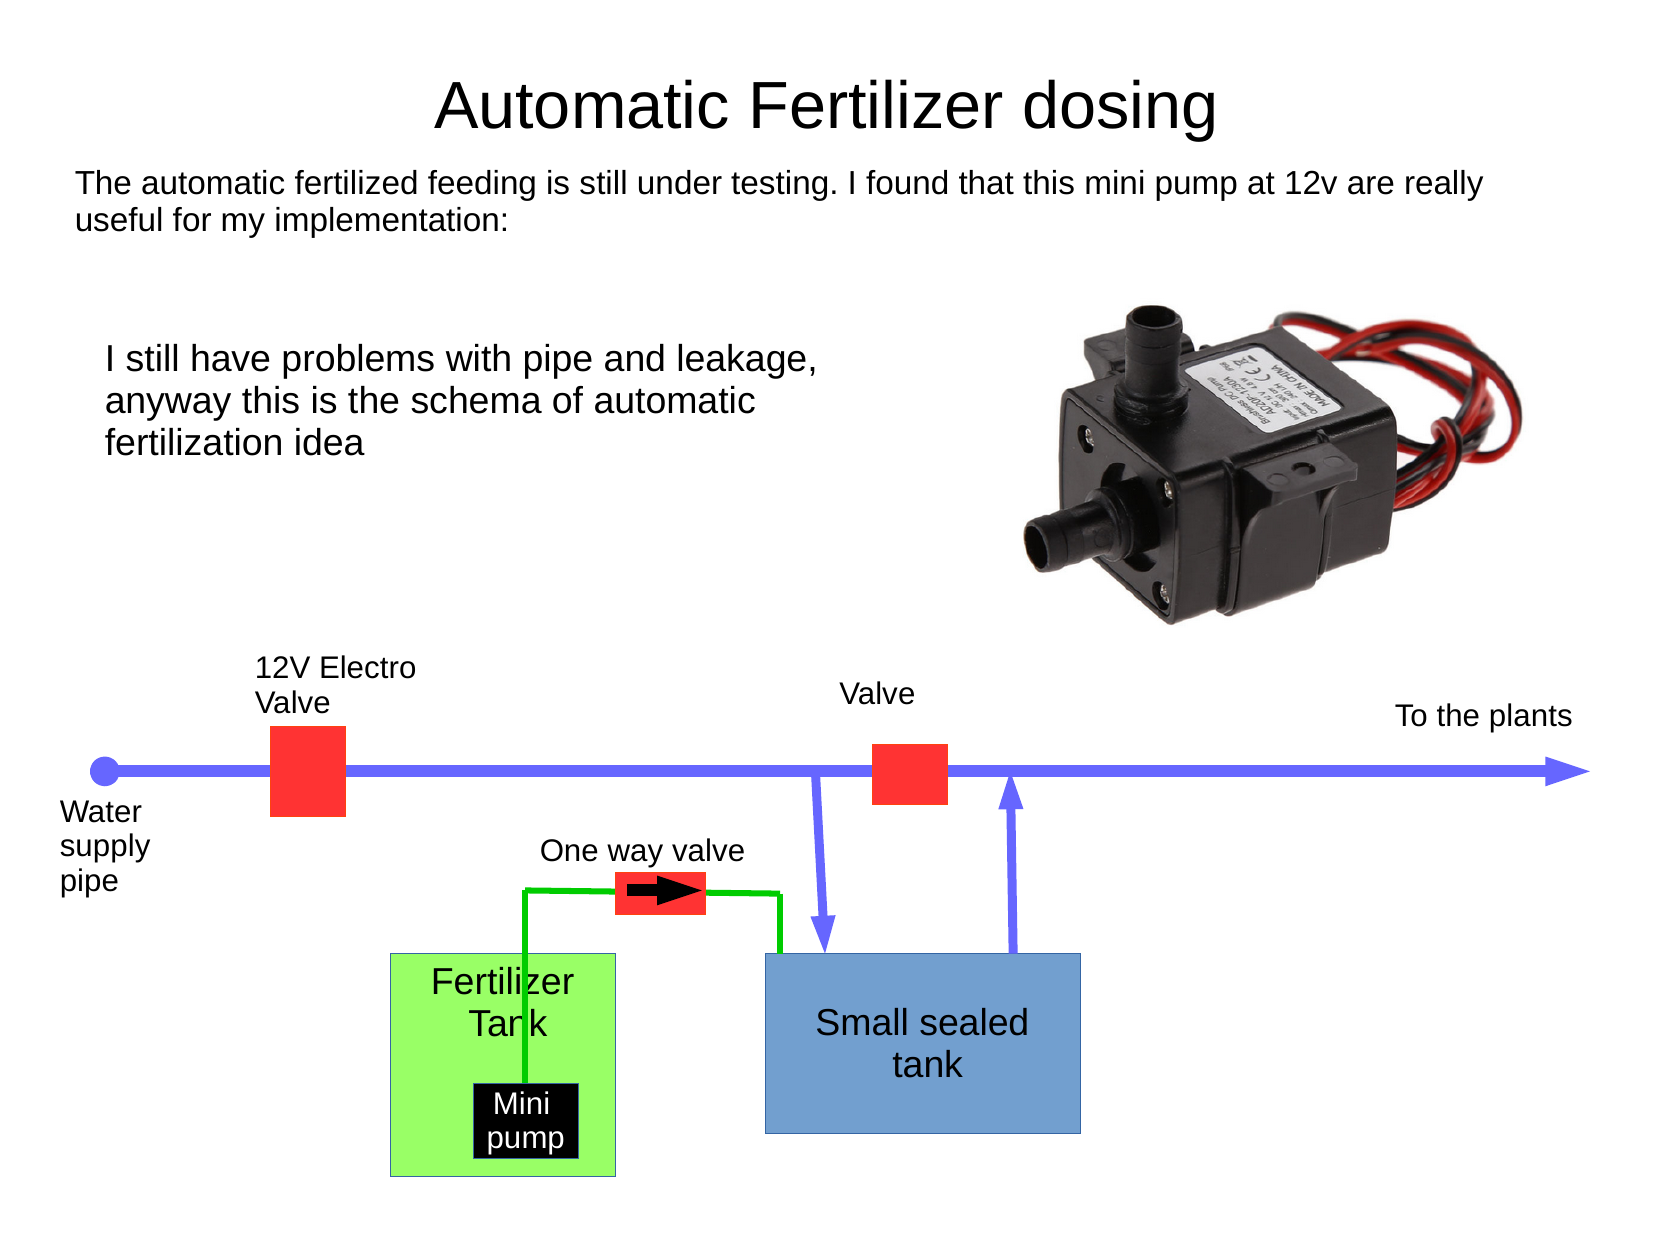

# Automatic Fertilizer dosing
The automatic fertilized feeding is still under testing. I found that this mini pump at 12v are really useful for my implementation:
I still have problems with pipe and leakage, anyway this is the schema of automatic fertilization idea
12V Electro Valve
 Valve
To the plants
Water supply pipe
One way valve
Fertilizer
 Tank
Small sealed
 tank
Mini
pump